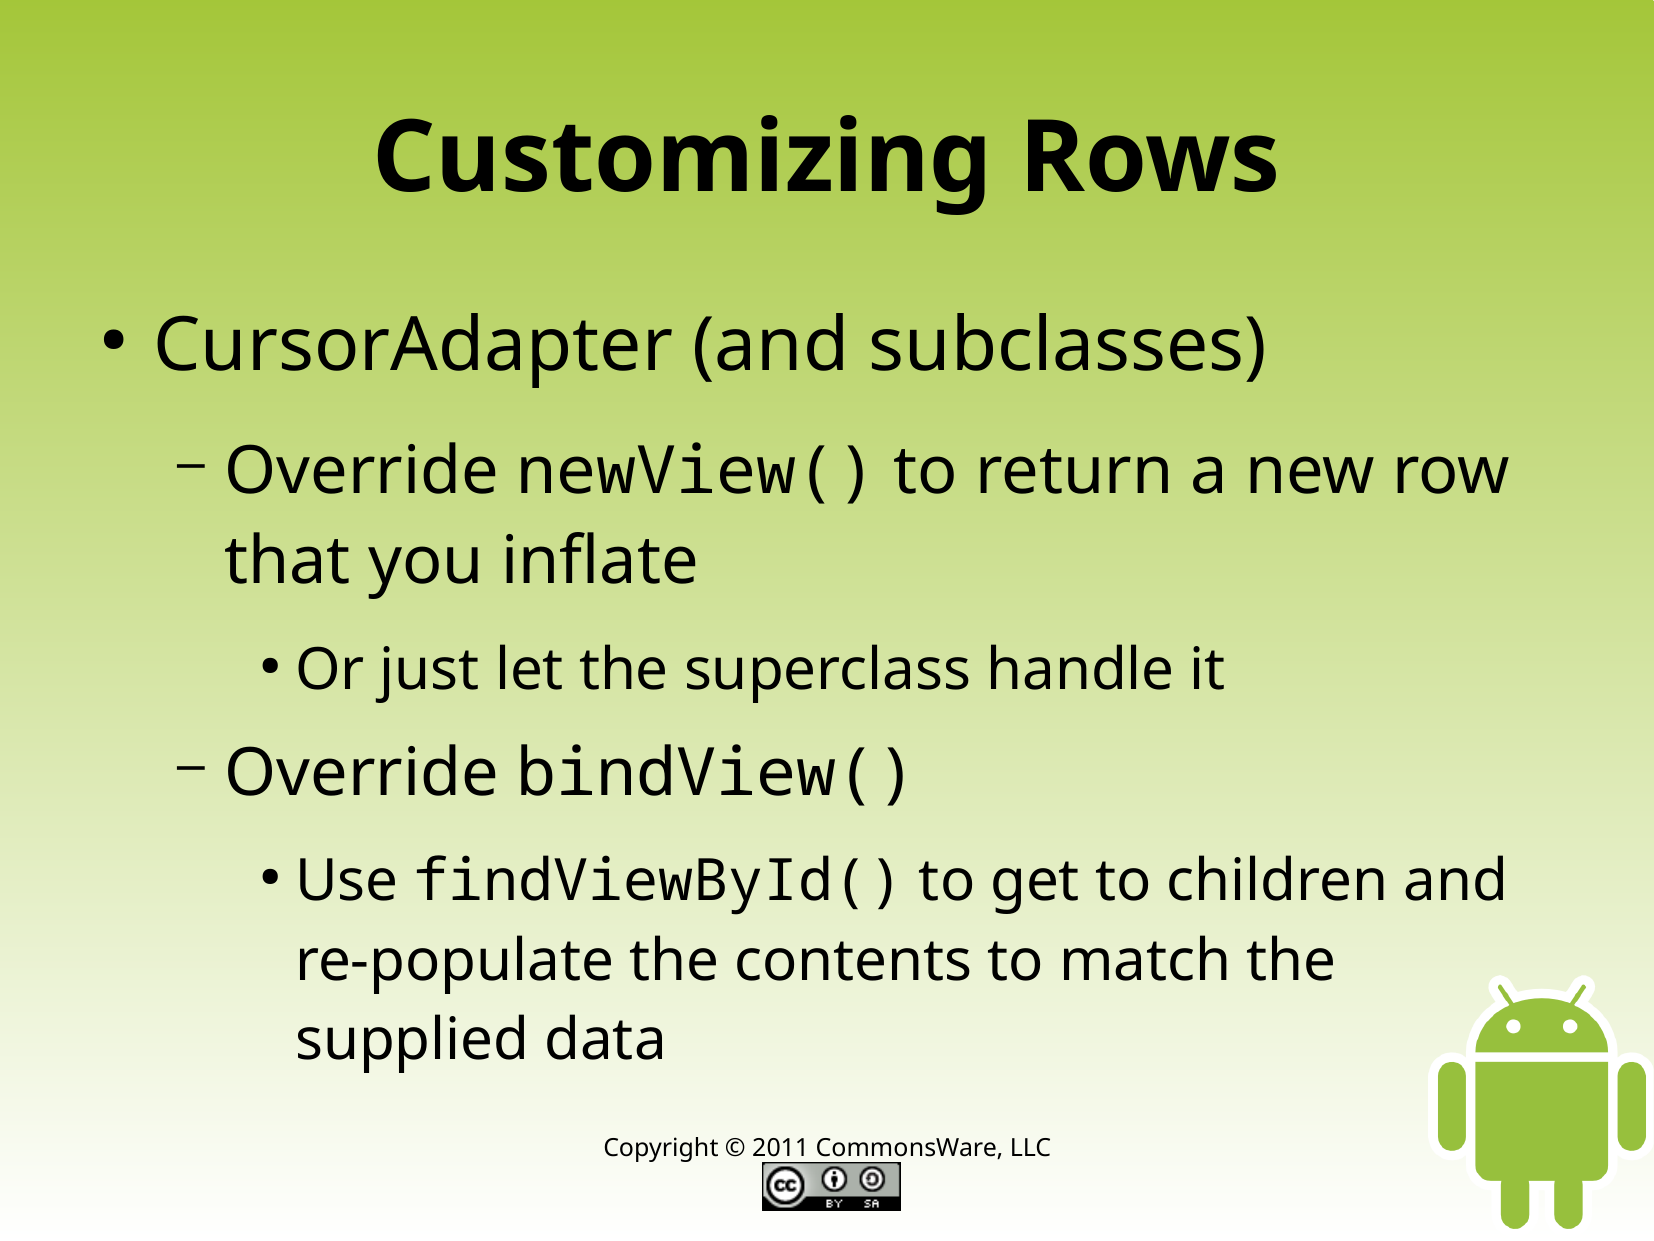

# Customizing Rows
CursorAdapter (and subclasses)
Override newView() to return a new row that you inflate
Or just let the superclass handle it
Override bindView()
Use findViewById() to get to children and
re-populate the contents to match the
supplied data